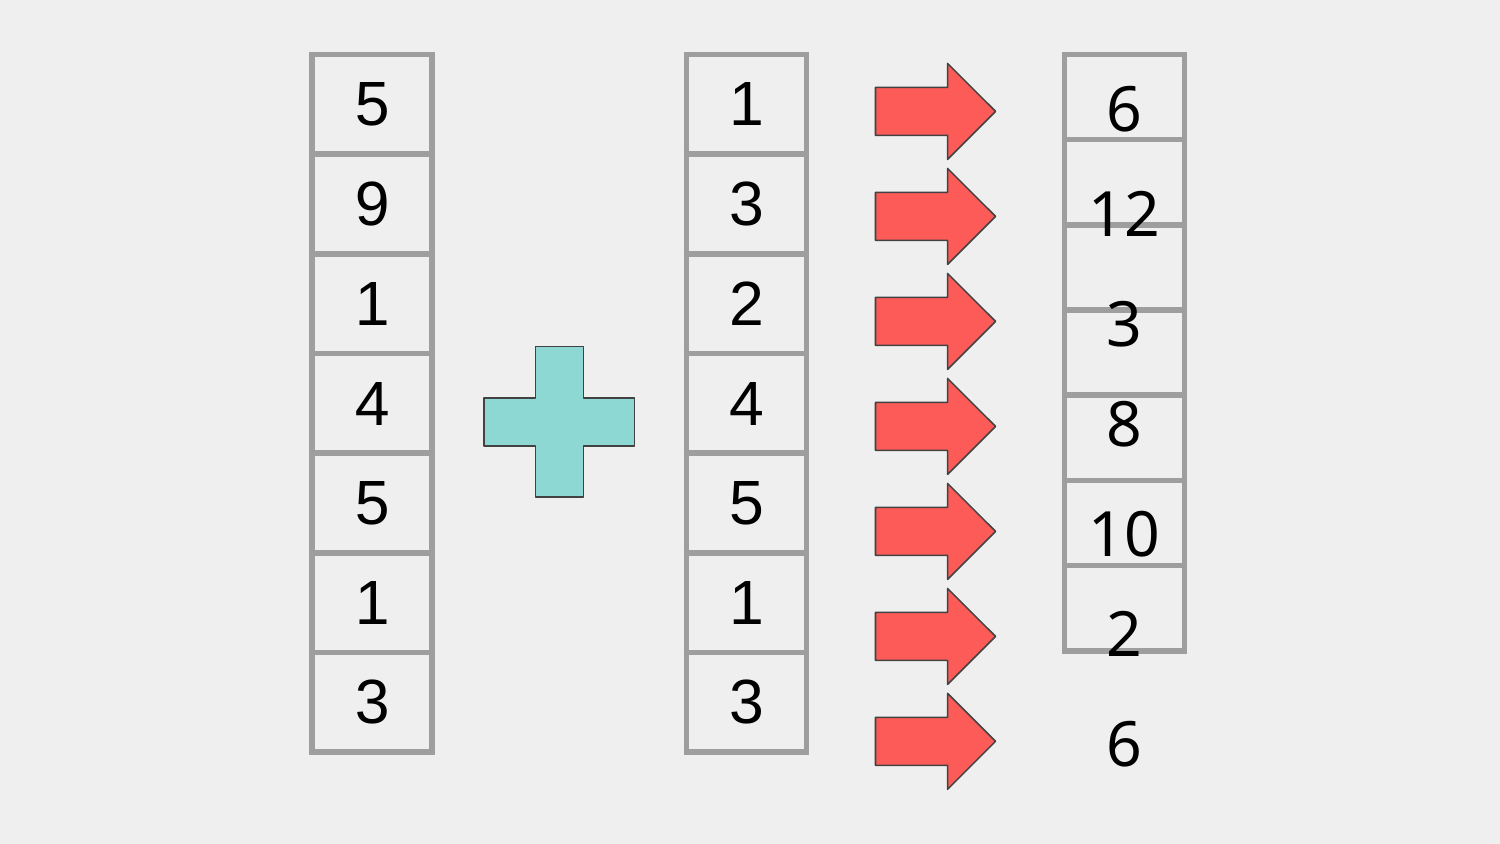

| 5 |
| --- |
| 9 |
| 1 |
| 4 |
| 5 |
| 1 |
| 3 |
| 1 |
| --- |
| 3 |
| 2 |
| 4 |
| 5 |
| 1 |
| 3 |
| |
| --- |
| |
| |
| |
| |
| |
| |
6
12
3
8
10
2
6